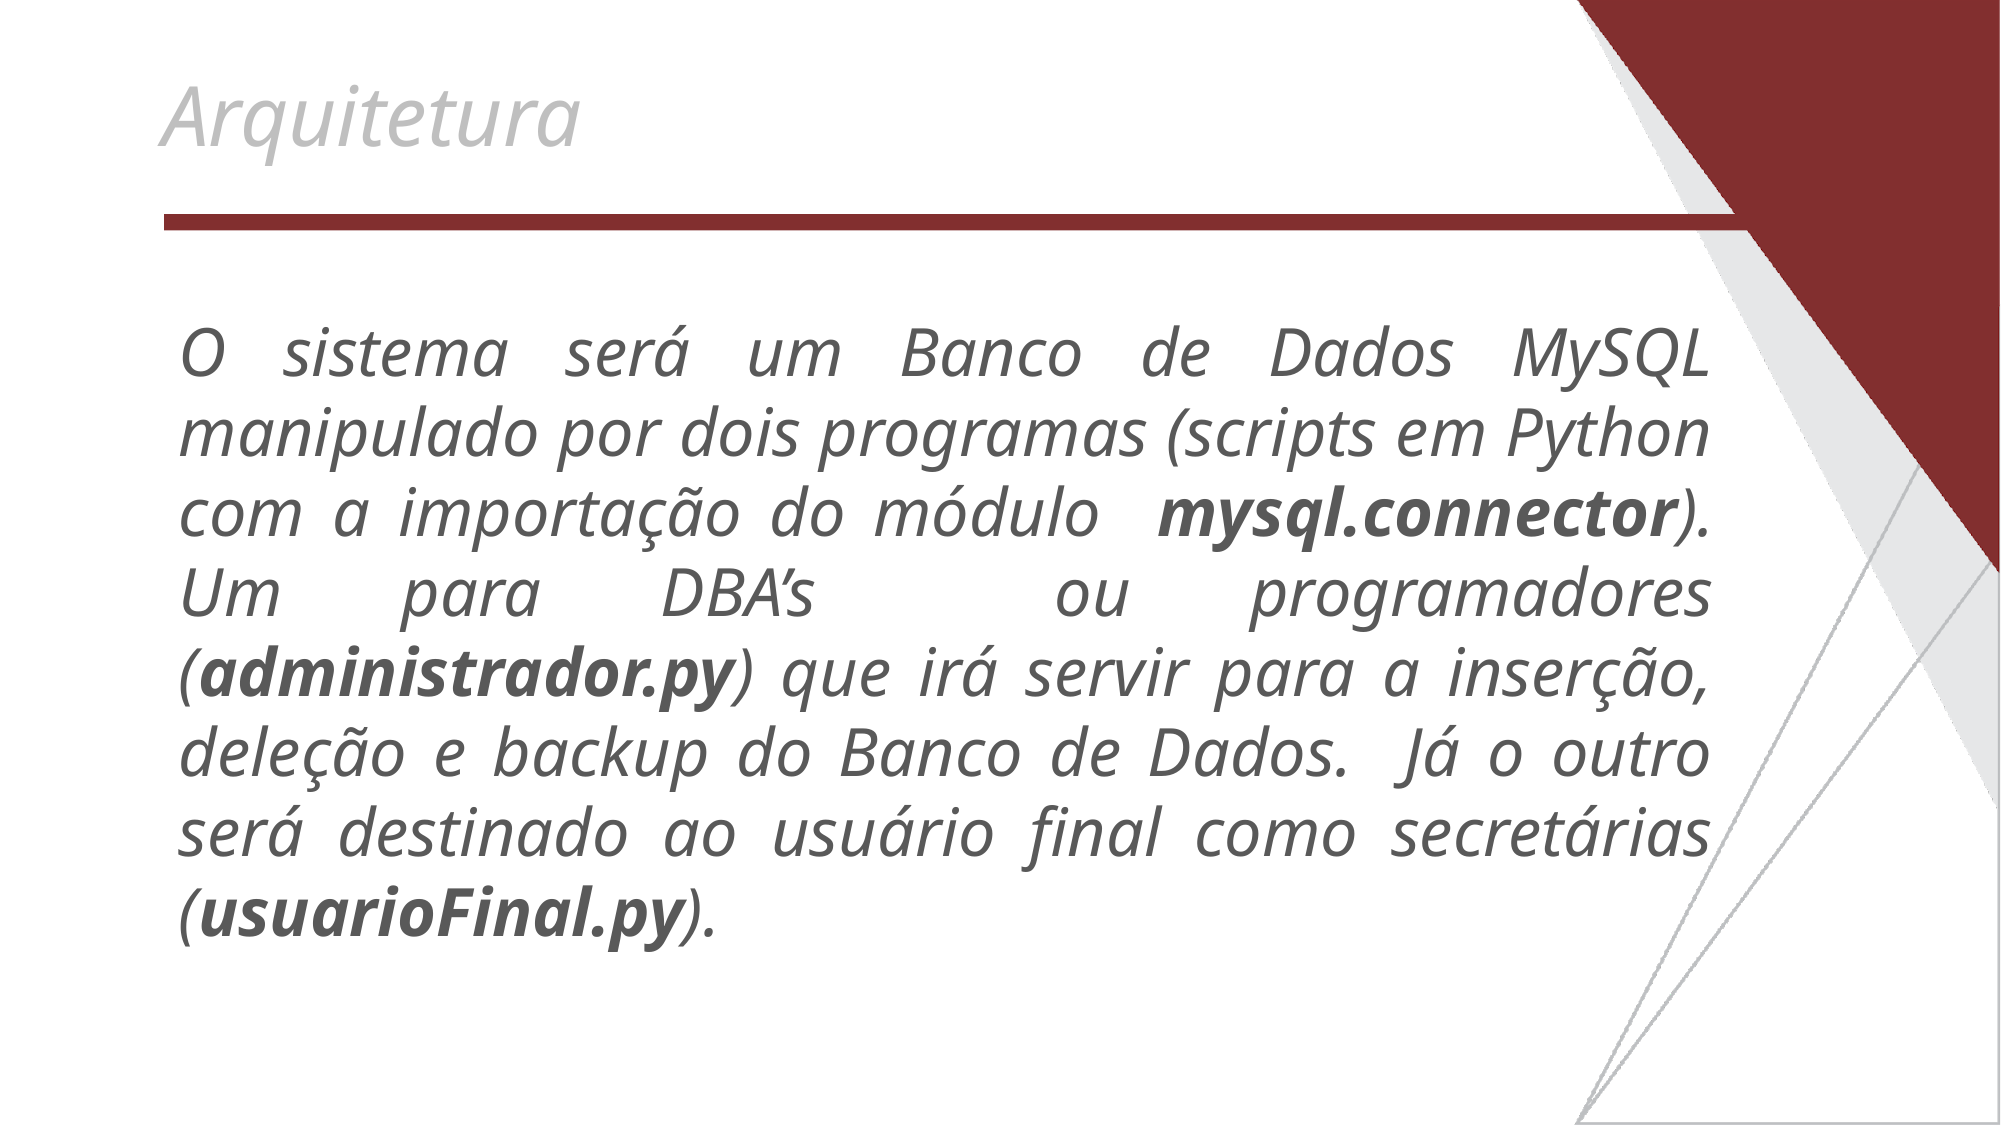

Arquitetura
O sistema será um Banco de Dados MySQL manipulado por dois programas (scripts em Python com a importação do módulo mysql.connector). Um para DBA’s ou programadores (administrador.py) que irá servir para a inserção, deleção e backup do Banco de Dados. Já o outro será destinado ao usuário final como secretárias (usuarioFinal.py).